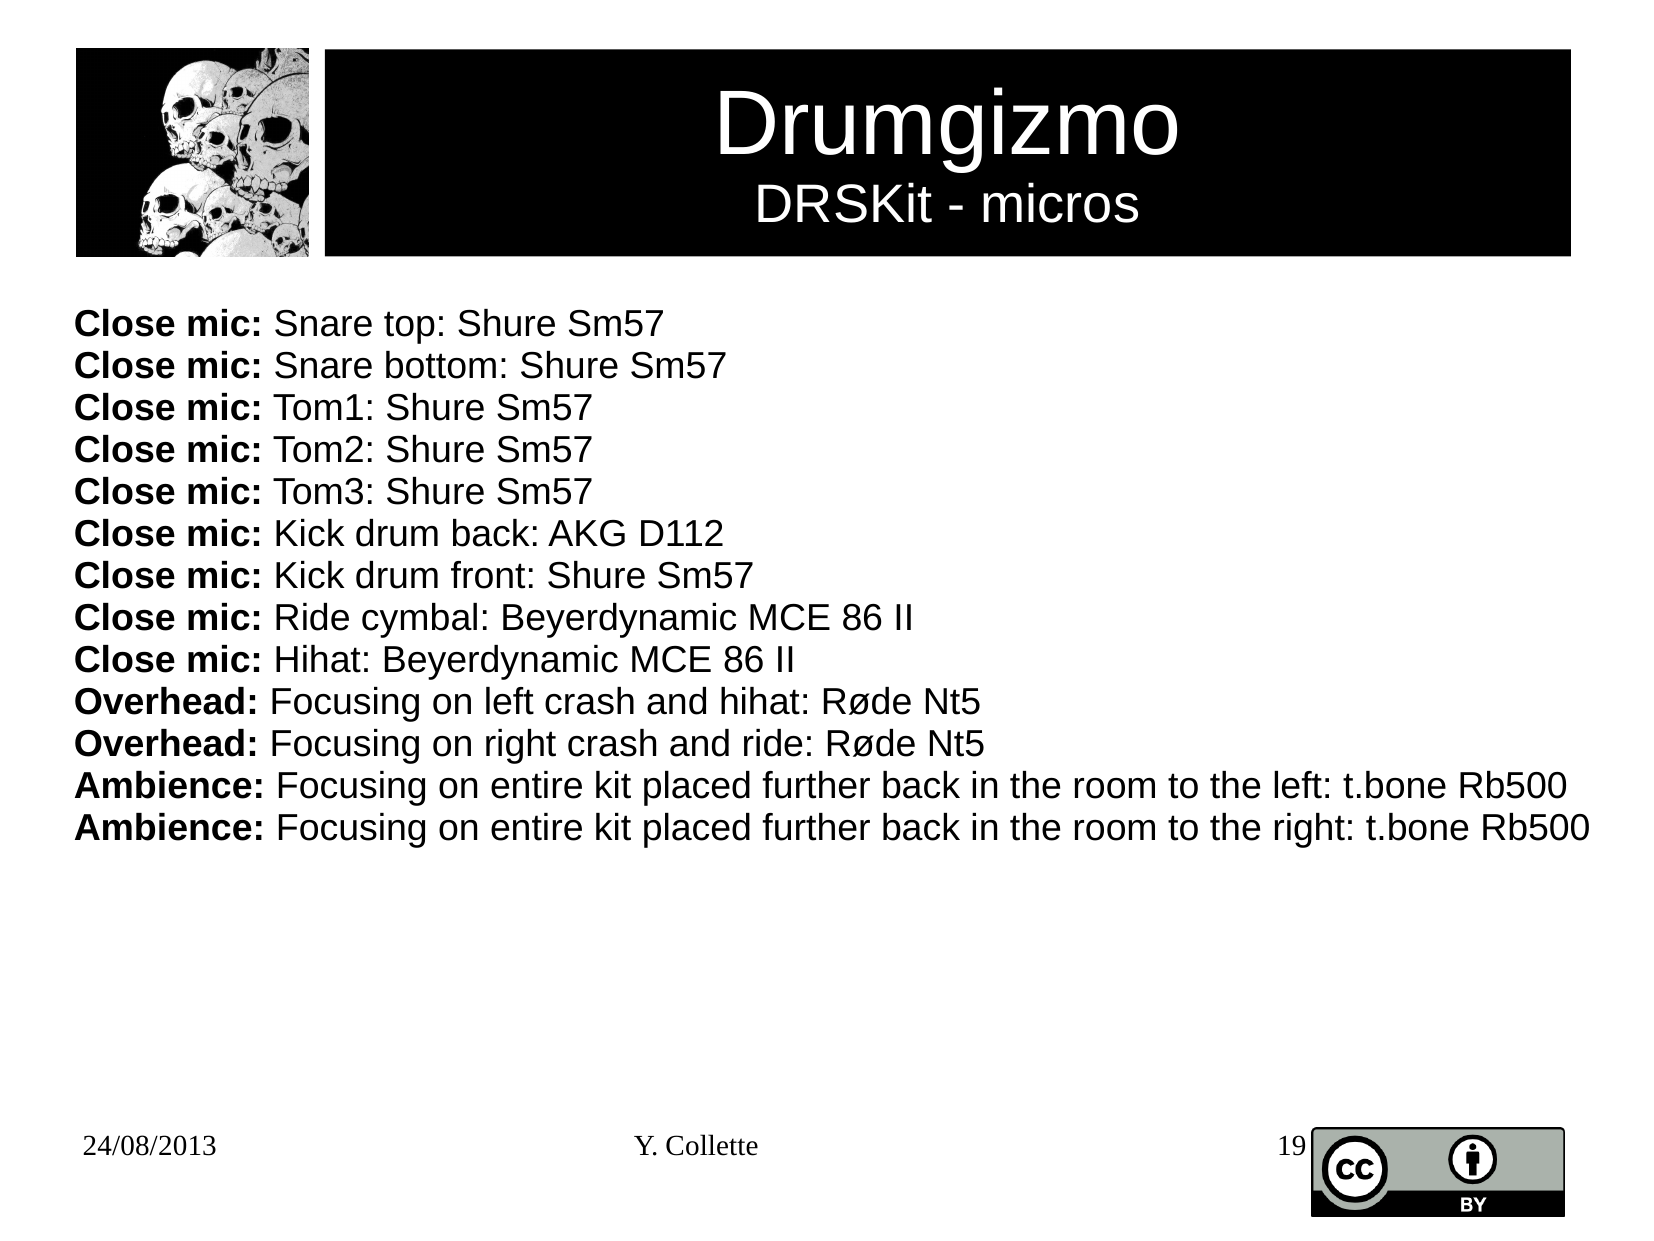

# Drumgizmo DRSKit - micros
Close mic: Snare top: Shure Sm57
Close mic: Snare bottom: Shure Sm57
Close mic: Tom1: Shure Sm57
Close mic: Tom2: Shure Sm57
Close mic: Tom3: Shure Sm57
Close mic: Kick drum back: AKG D112
Close mic: Kick drum front: Shure Sm57
Close mic: Ride cymbal: Beyerdynamic MCE 86 II
Close mic: Hihat: Beyerdynamic MCE 86 II
Overhead: Focusing on left crash and hihat: Røde Nt5
Overhead: Focusing on right crash and ride: Røde Nt5
Ambience: Focusing on entire kit placed further back in the room to the left: t.bone Rb500
Ambience: Focusing on entire kit placed further back in the room to the right: t.bone Rb500
Y. Collette
19